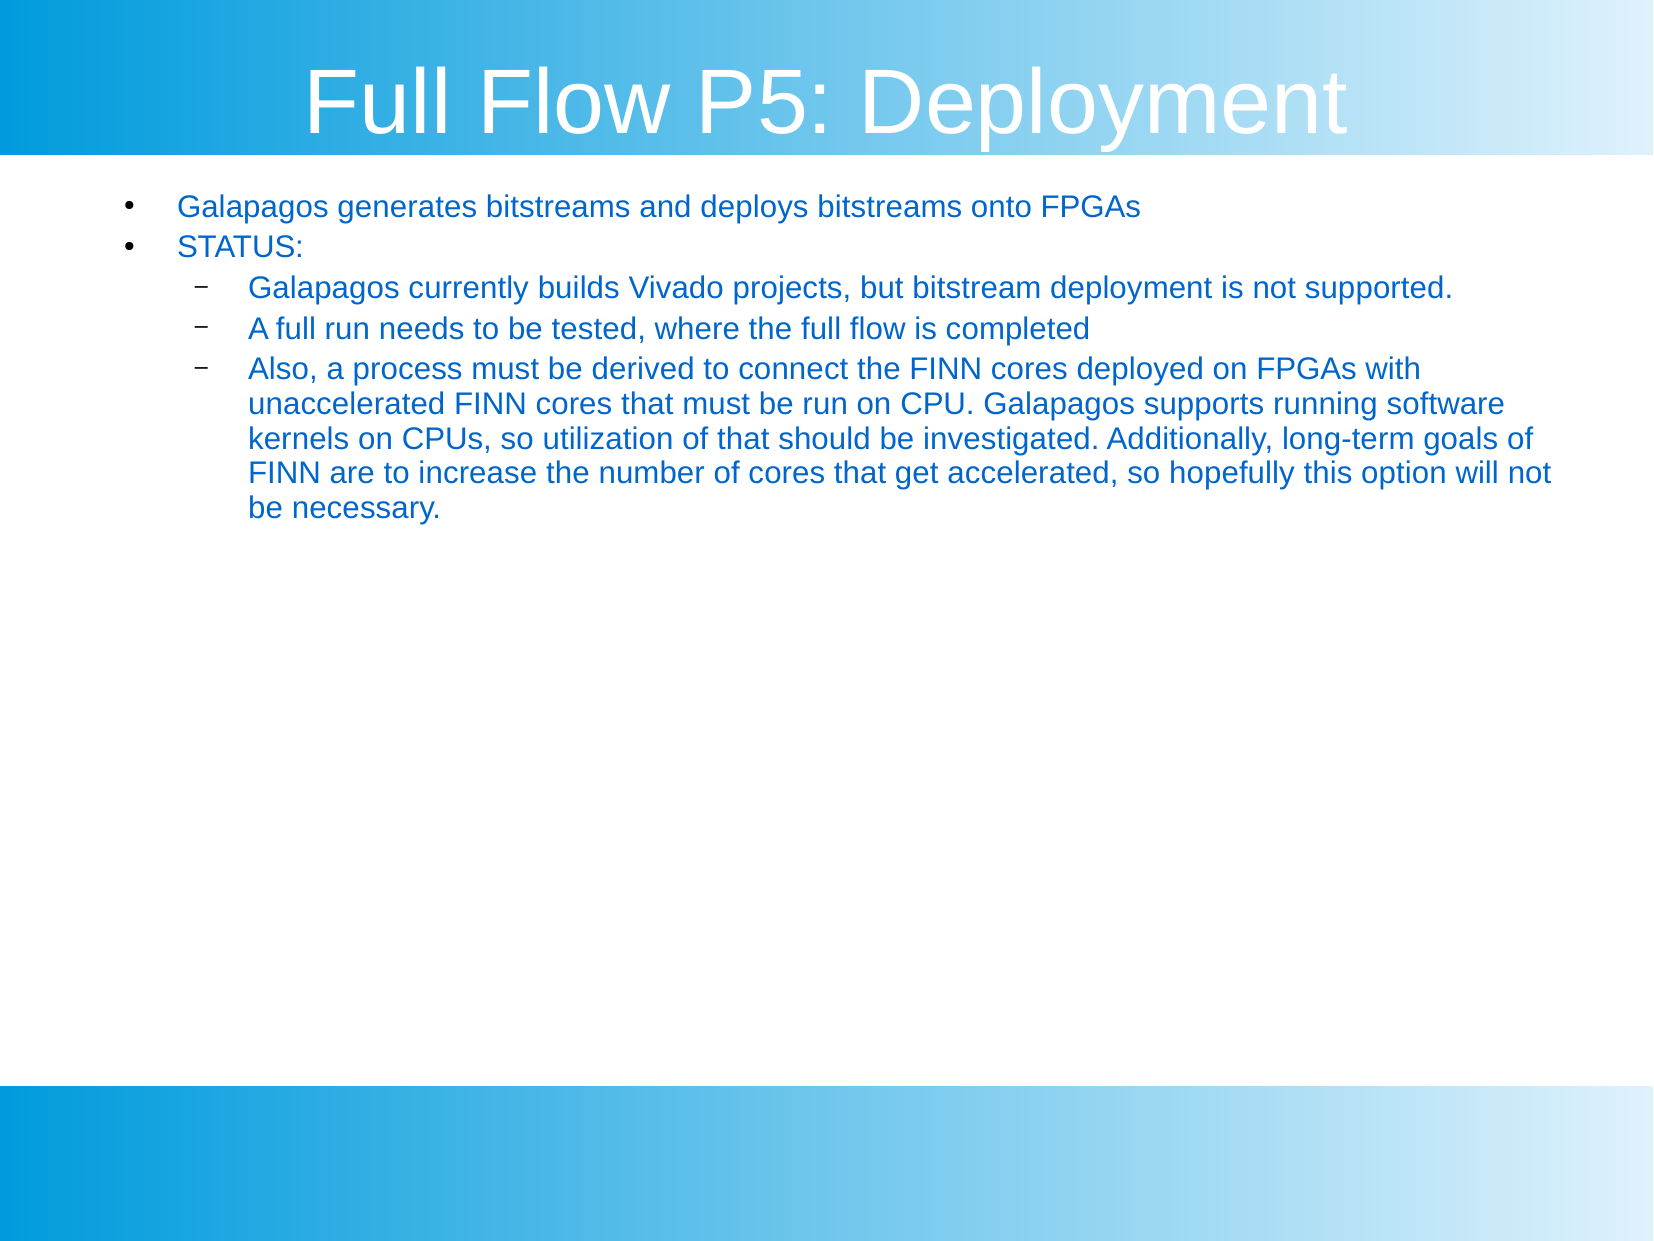

# Full Flow P5: Deployment
Galapagos generates bitstreams and deploys bitstreams onto FPGAs
STATUS:
Galapagos currently builds Vivado projects, but bitstream deployment is not supported.
A full run needs to be tested, where the full flow is completed
Also, a process must be derived to connect the FINN cores deployed on FPGAs with unaccelerated FINN cores that must be run on CPU. Galapagos supports running software kernels on CPUs, so utilization of that should be investigated. Additionally, long-term goals of FINN are to increase the number of cores that get accelerated, so hopefully this option will not be necessary.